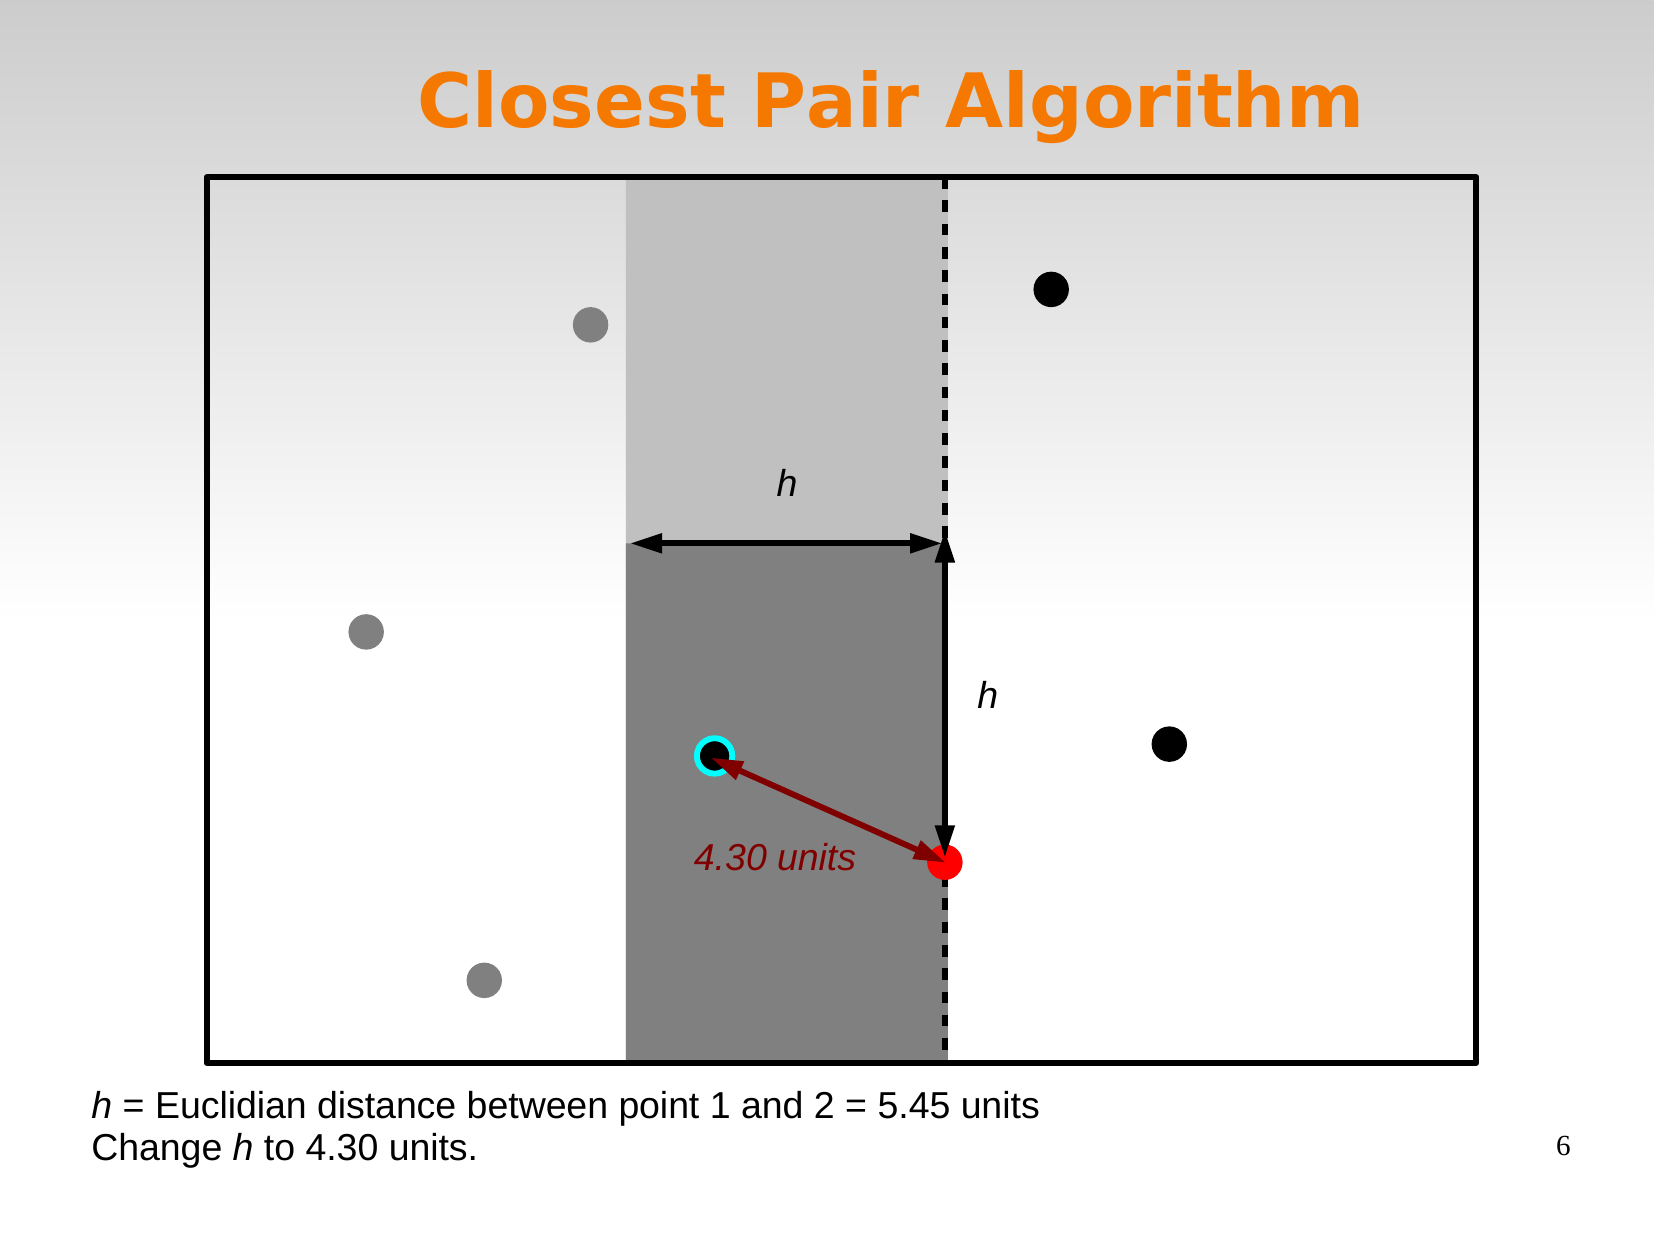

# Closest Pair Algorithm
h
h
4.30 units
h = Euclidian distance between point 1 and 2 = 5.45 units
Change h to 4.30 units.
6